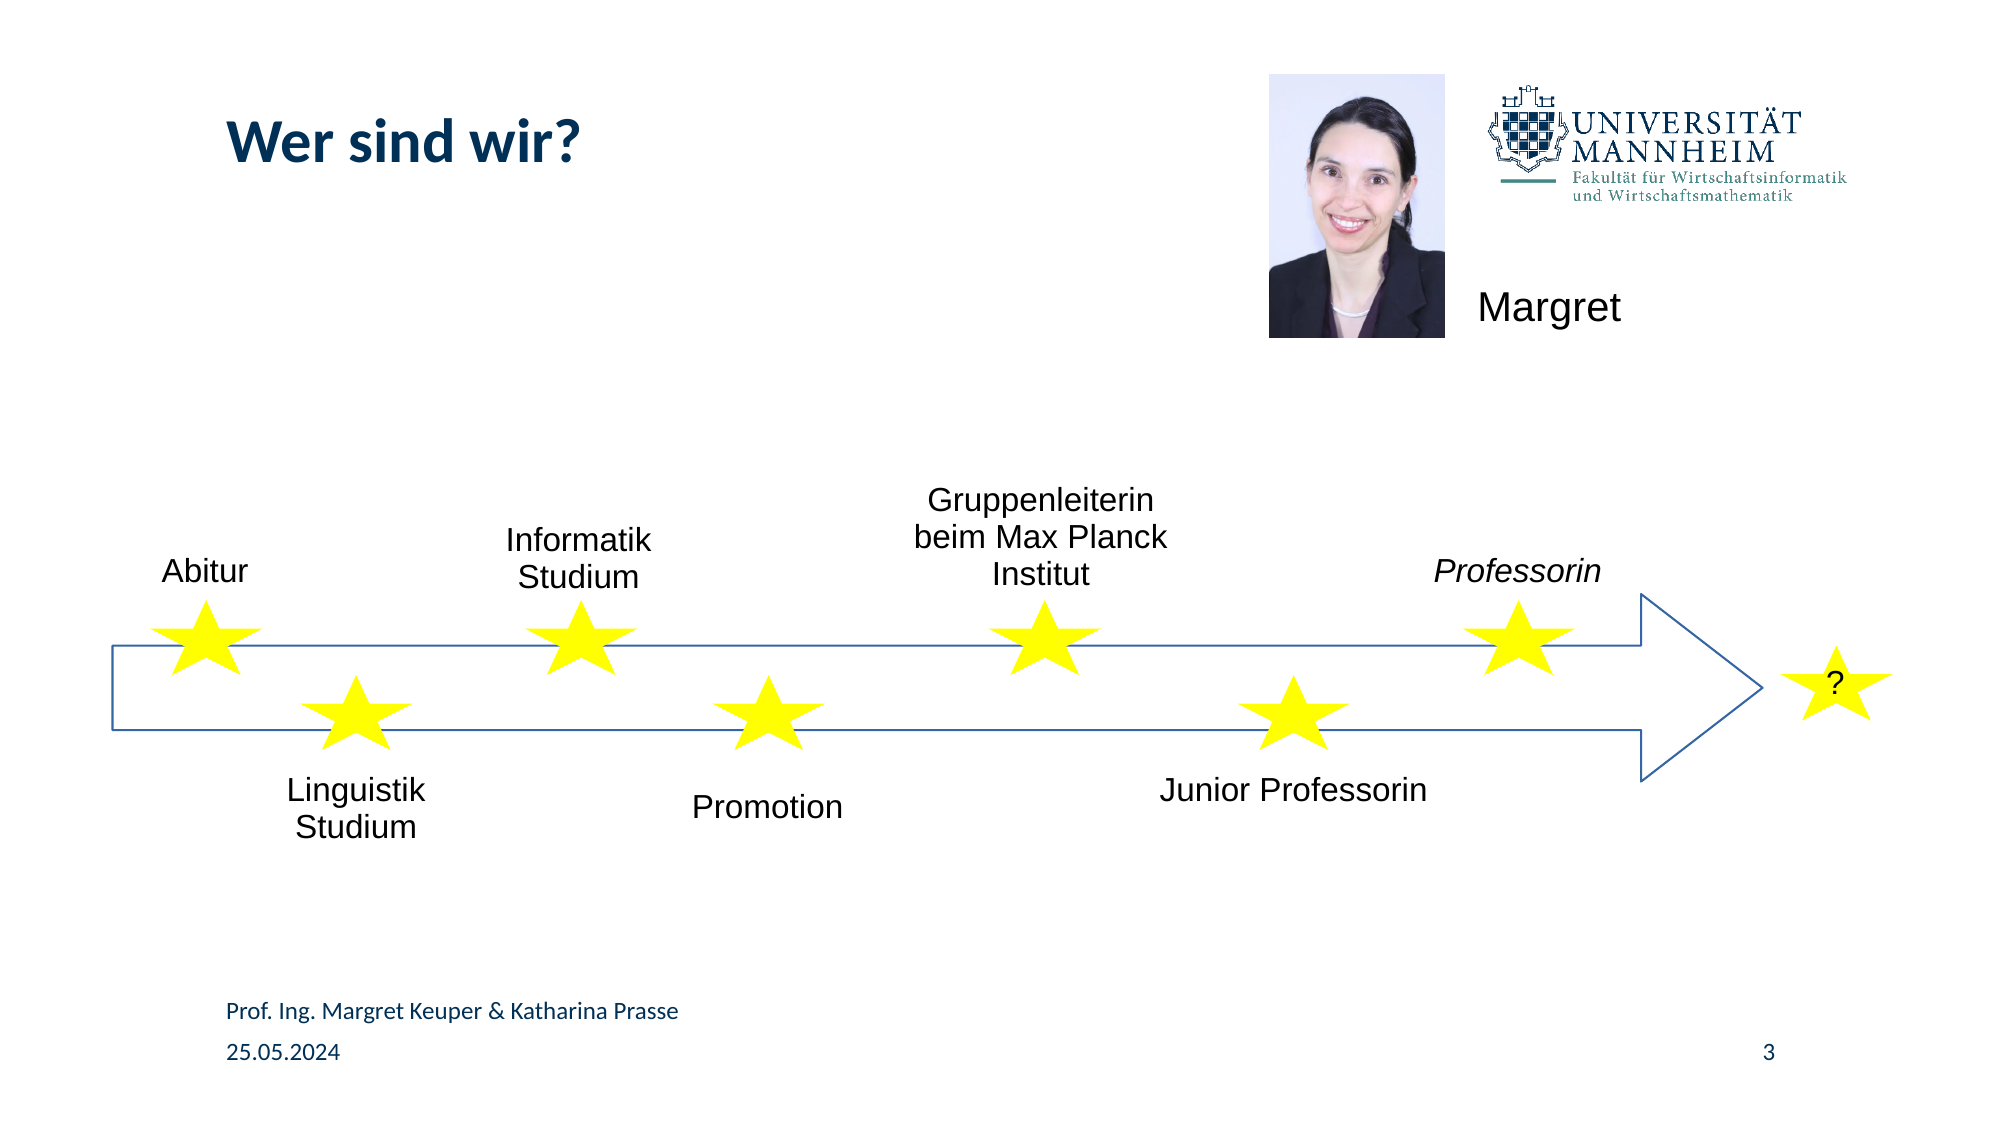

# Wer sind wir?
Margret
Gruppenleiterin beim Max Planck Institut
Informatik Studium
Abitur
Professorin
?
Linguistik Studium
Junior Professorin
Promotion
Prof. Ing. Margret Keuper & Katharina Prasse
25.05.2024
3